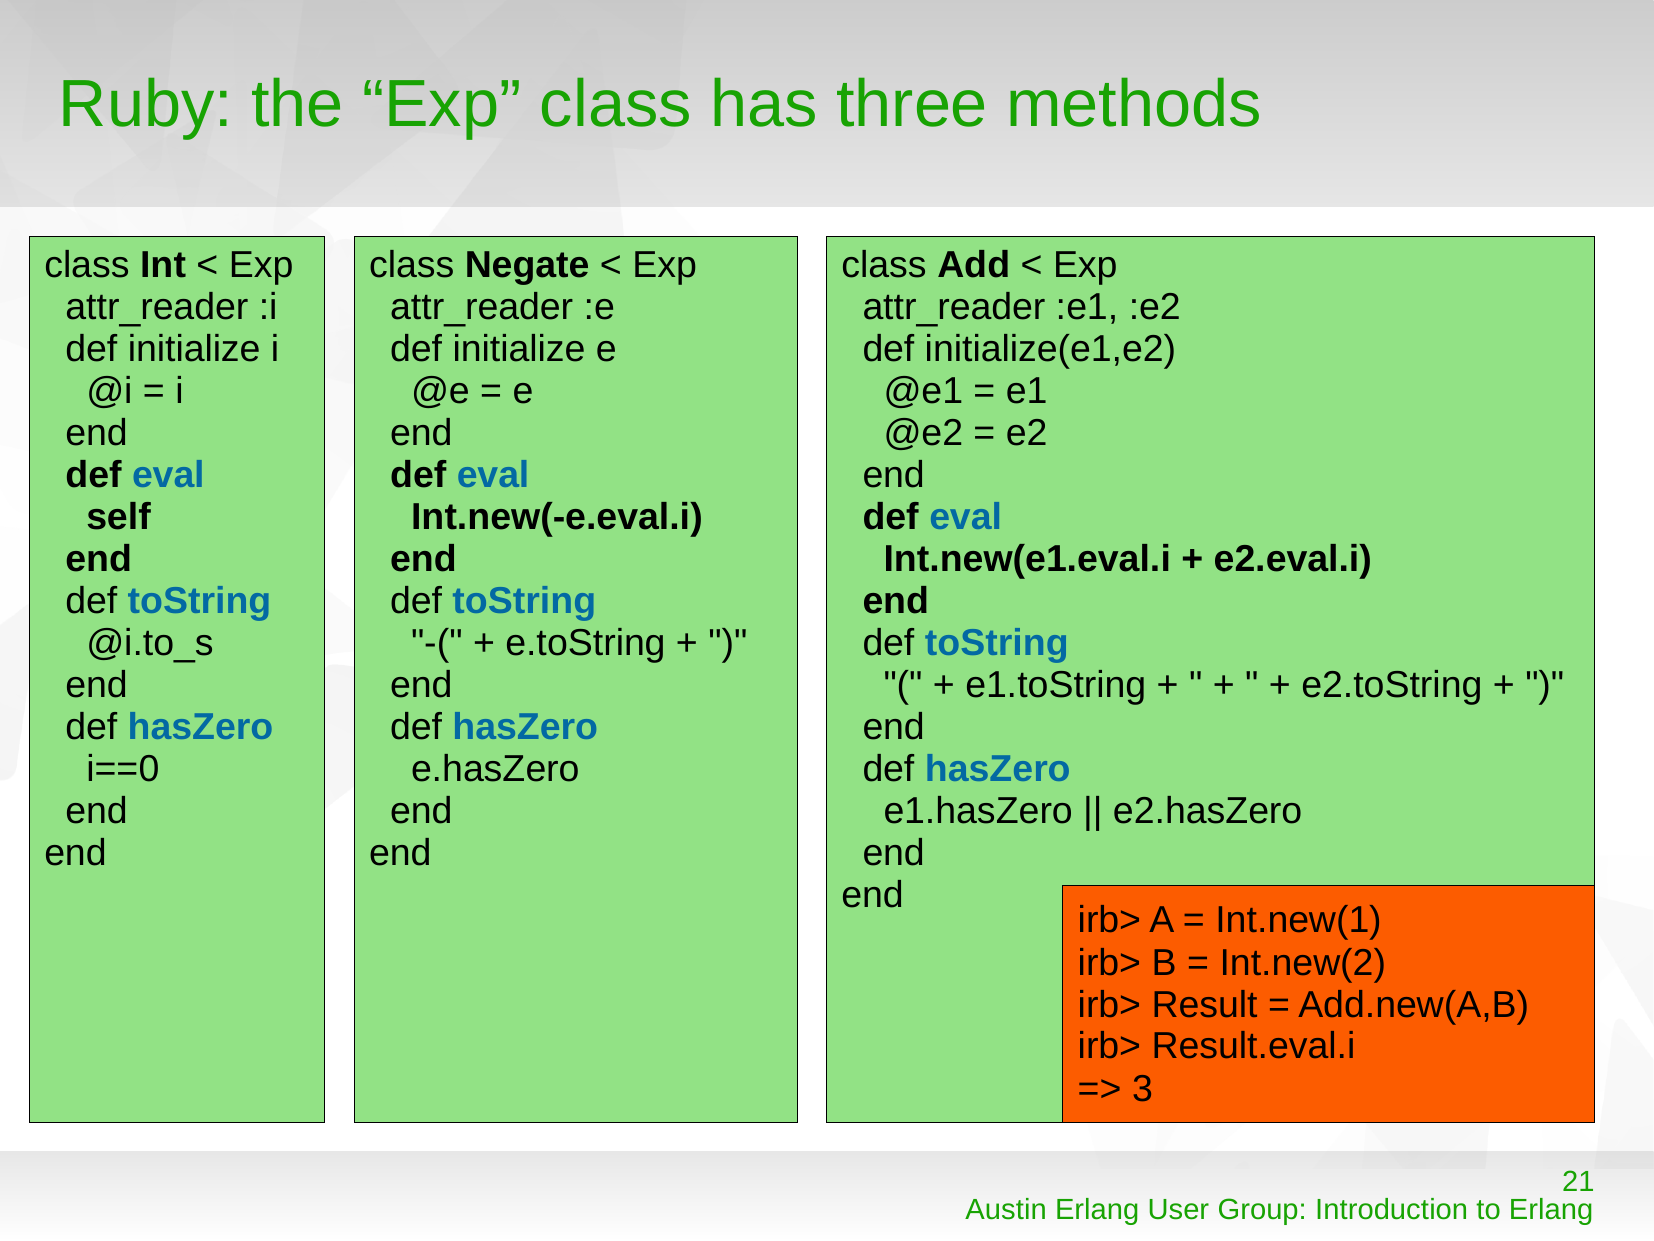

# Ruby: the “Exp” class has three methods
class Int < Exp
 attr_reader :i
 def initialize i
 @i = i
 end
 def eval
 self
 end
 def toString
 @i.to_s
 end
 def hasZero
 i==0
 end
end
class Negate < Exp
 attr_reader :e
 def initialize e
 @e = e
 end
 def eval
 Int.new(-e.eval.i)
 end
 def toString
 "-(" + e.toString + ")"
 end
 def hasZero
 e.hasZero
 end
end
class Add < Exp
 attr_reader :e1, :e2
 def initialize(e1,e2)
 @e1 = e1
 @e2 = e2
 end
 def eval
 Int.new(e1.eval.i + e2.eval.i)
 end
 def toString
 "(" + e1.toString + " + " + e2.toString + ")"
 end
 def hasZero
 e1.hasZero || e2.hasZero
 end
end
irb> A = Int.new(1)
irb> B = Int.new(2)
irb> Result = Add.new(A,B)
irb> Result.eval.i
=> 3
21
Austin Erlang User Group: Introduction to Erlang